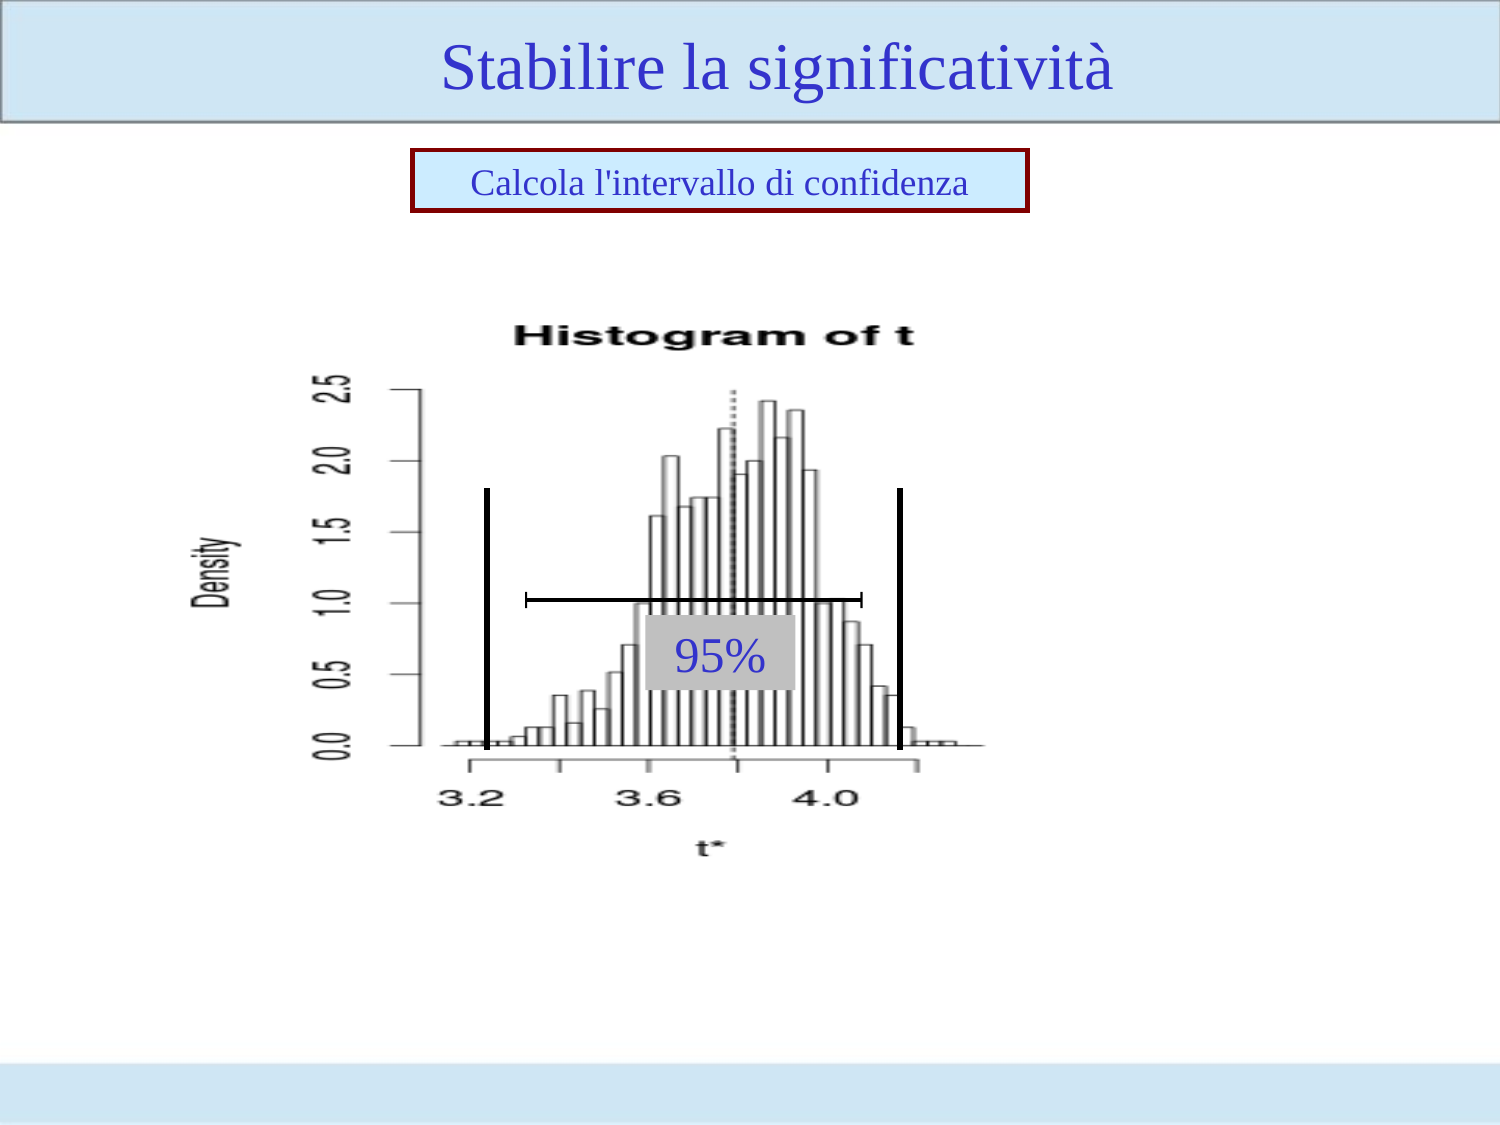

# Stabilire la significatività
Calcola l'intervallo di confidenza
95%